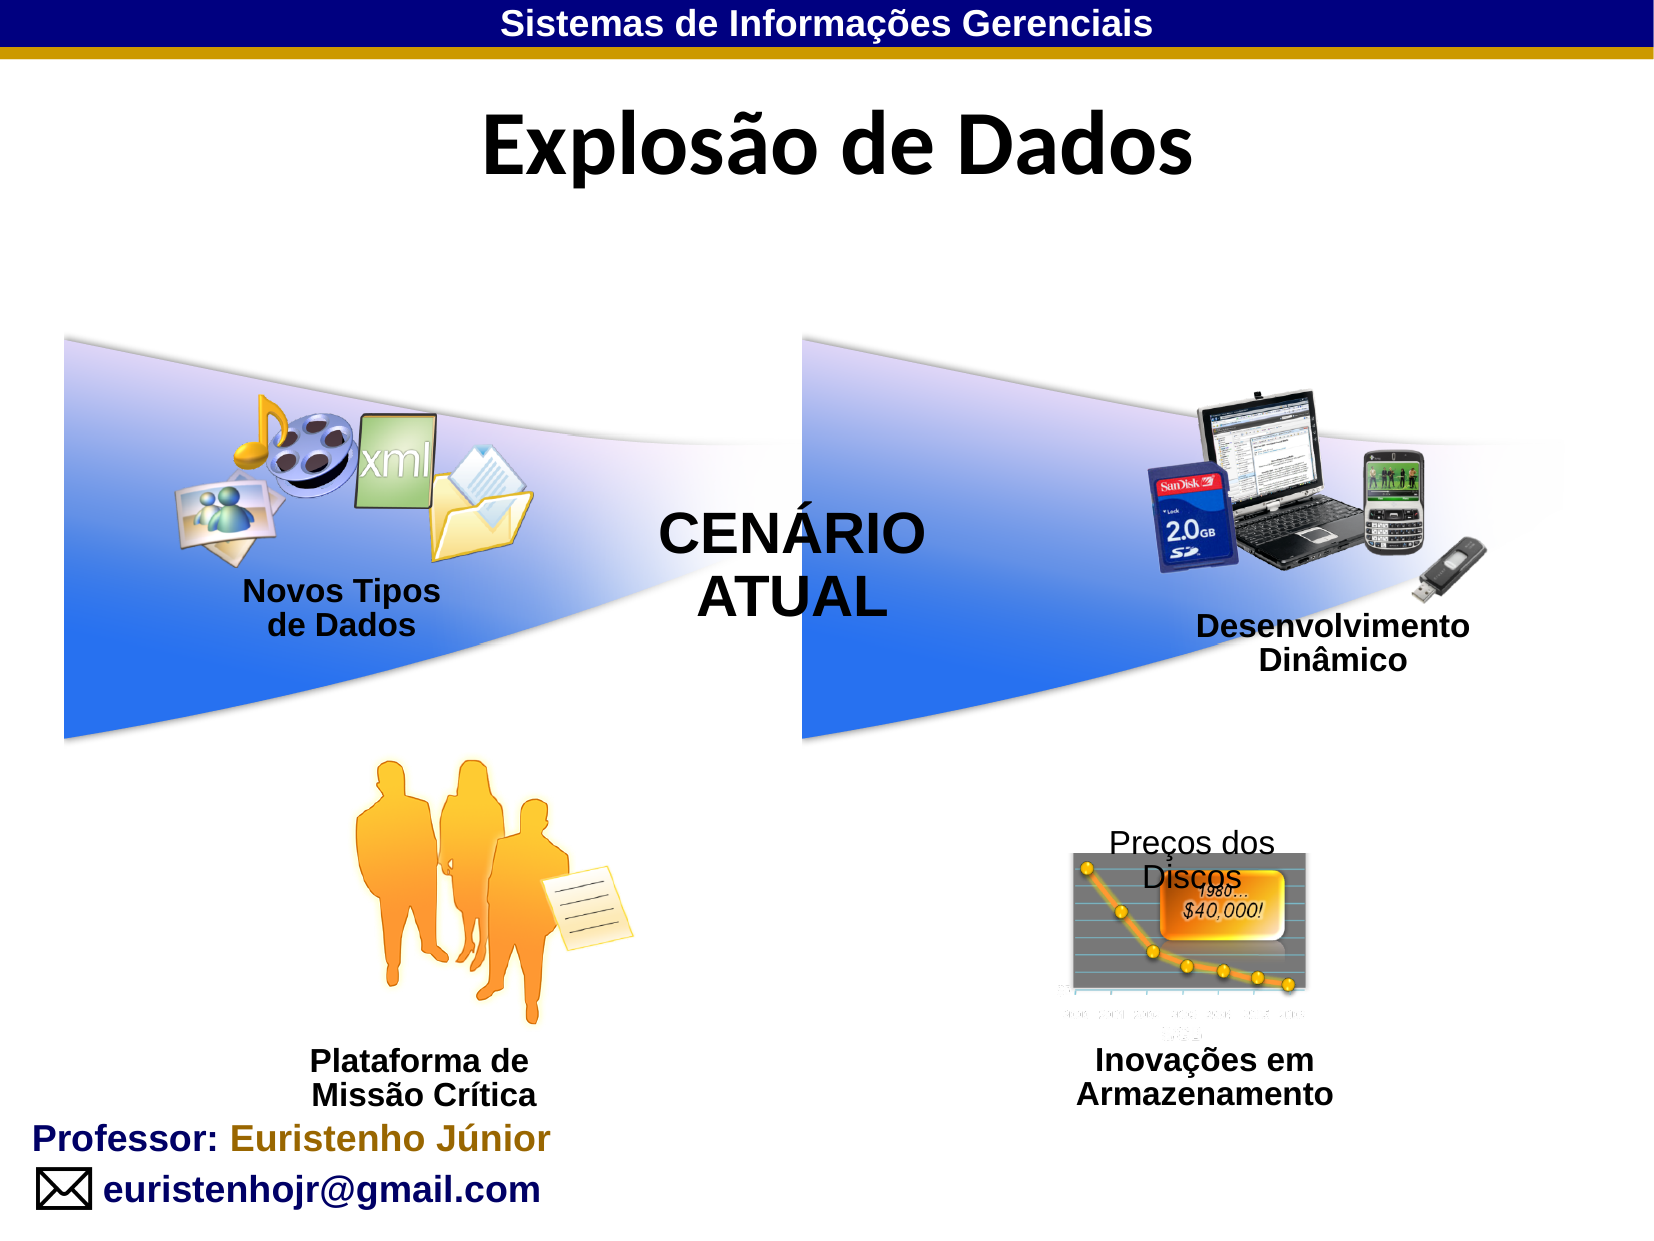

Empreendedorismo
Sistemas de Informações Gerenciais
# Explosão de Dados
Novos Tipos
de Dados
Desenvolvimento
Dinâmico
CENÁRIO ATUAL
Plataforma de
Missão Crítica
Preços dos Discos
Inovações em
Armazenamento
Professor: Euristenho Júnior
euristenhojr@gmail.com